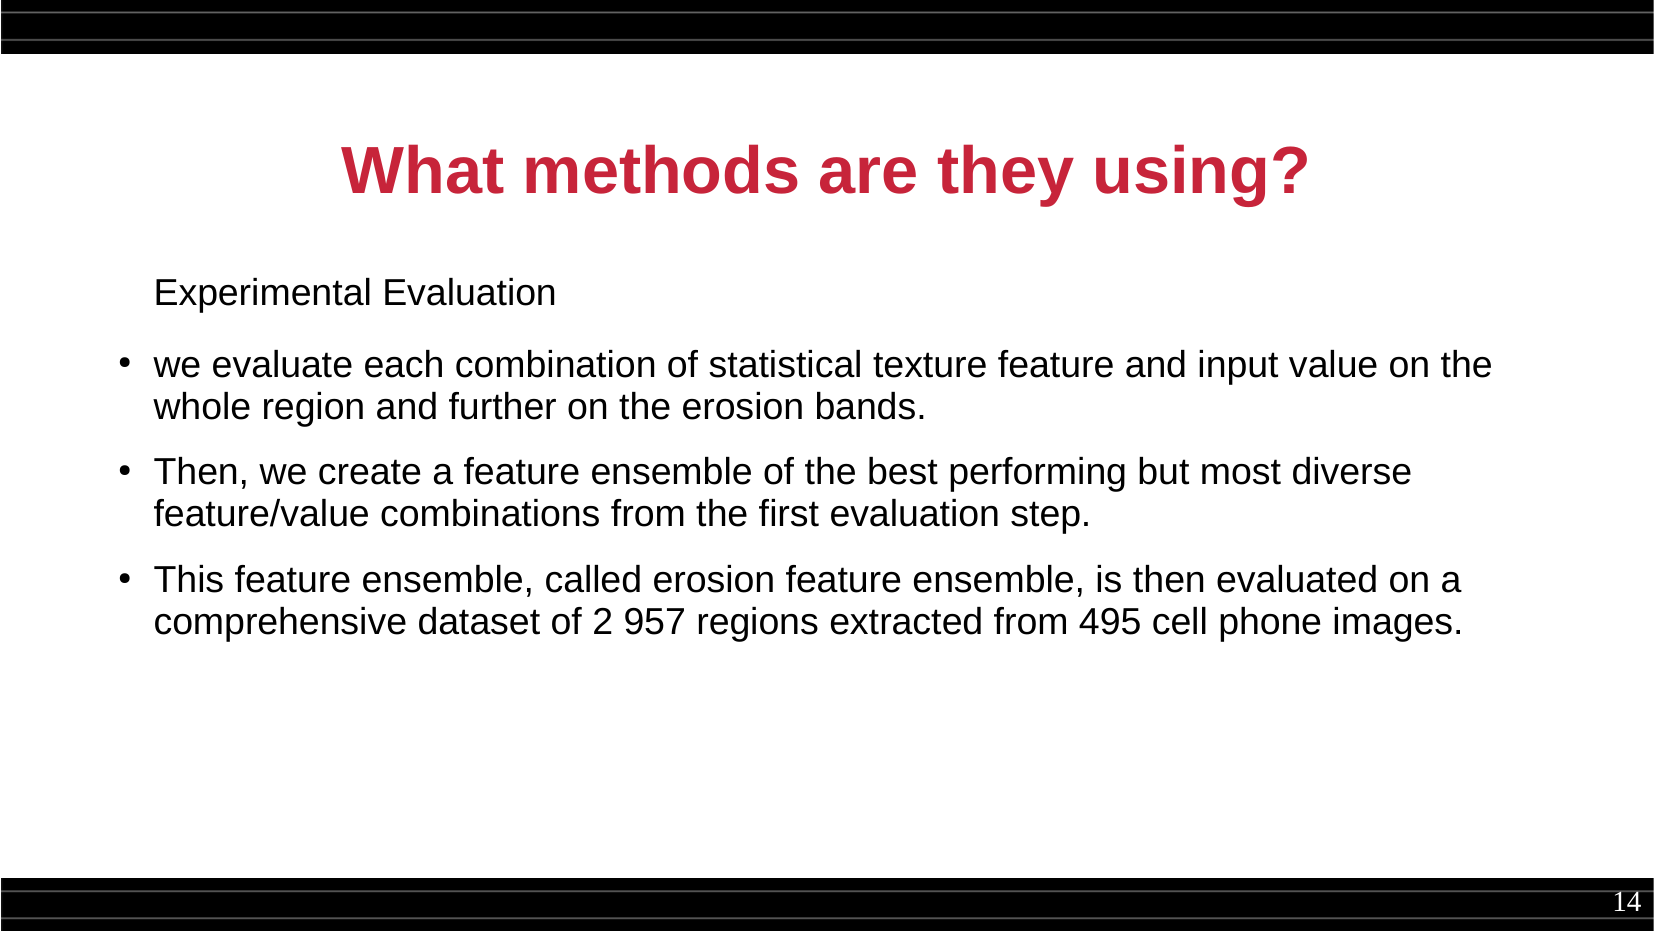

# What methods are they using?
Experimental Evaluation
we evaluate each combination of statistical texture feature and input value on the whole region and further on the erosion bands.
Then, we create a feature ensemble of the best performing but most diverse feature/value combinations from the first evaluation step.
This feature ensemble, called erosion feature ensemble, is then evaluated on a comprehensive dataset of 2 957 regions extracted from 495 cell phone images.